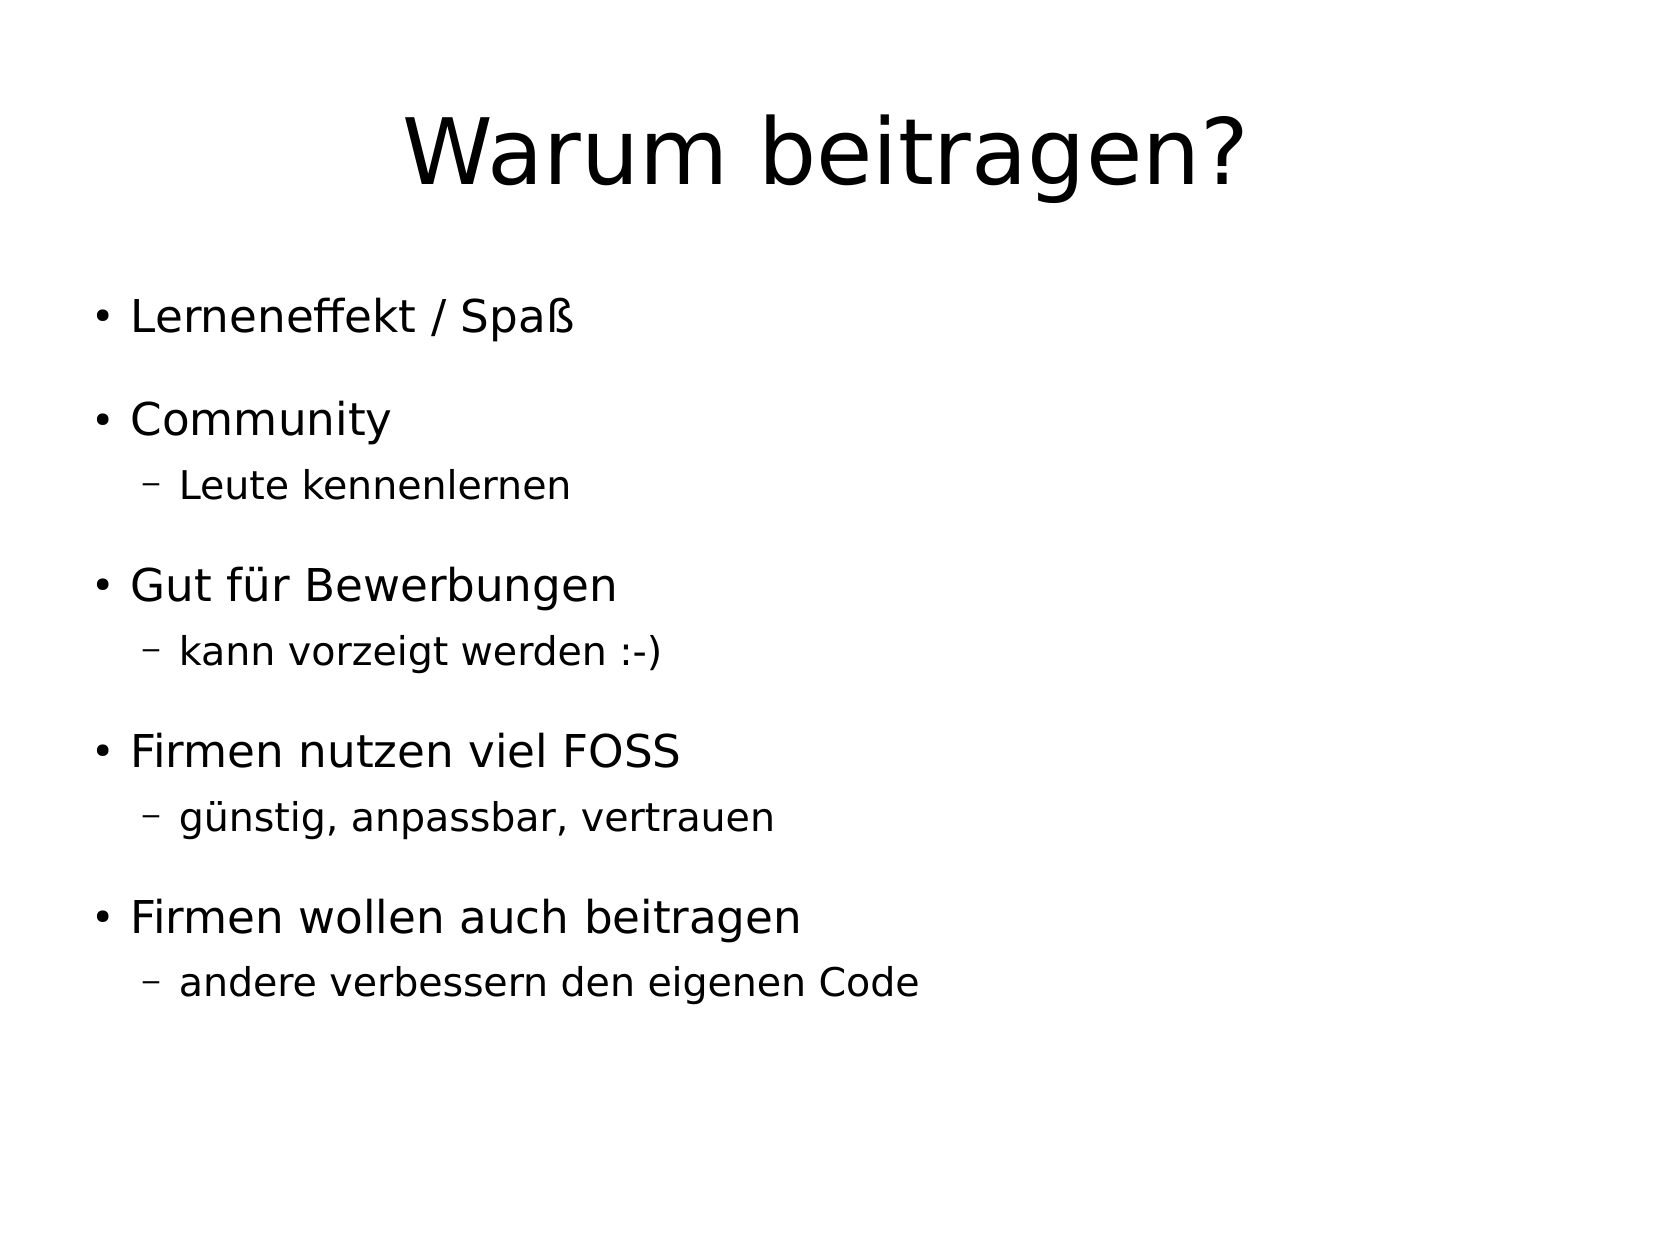

# Warum beitragen?
Lerneneffekt / Spaß
Community
Leute kennenlernen
Gut für Bewerbungen
kann vorzeigt werden :-)
Firmen nutzen viel FOSS
günstig, anpassbar, vertrauen
Firmen wollen auch beitragen
andere verbessern den eigenen Code